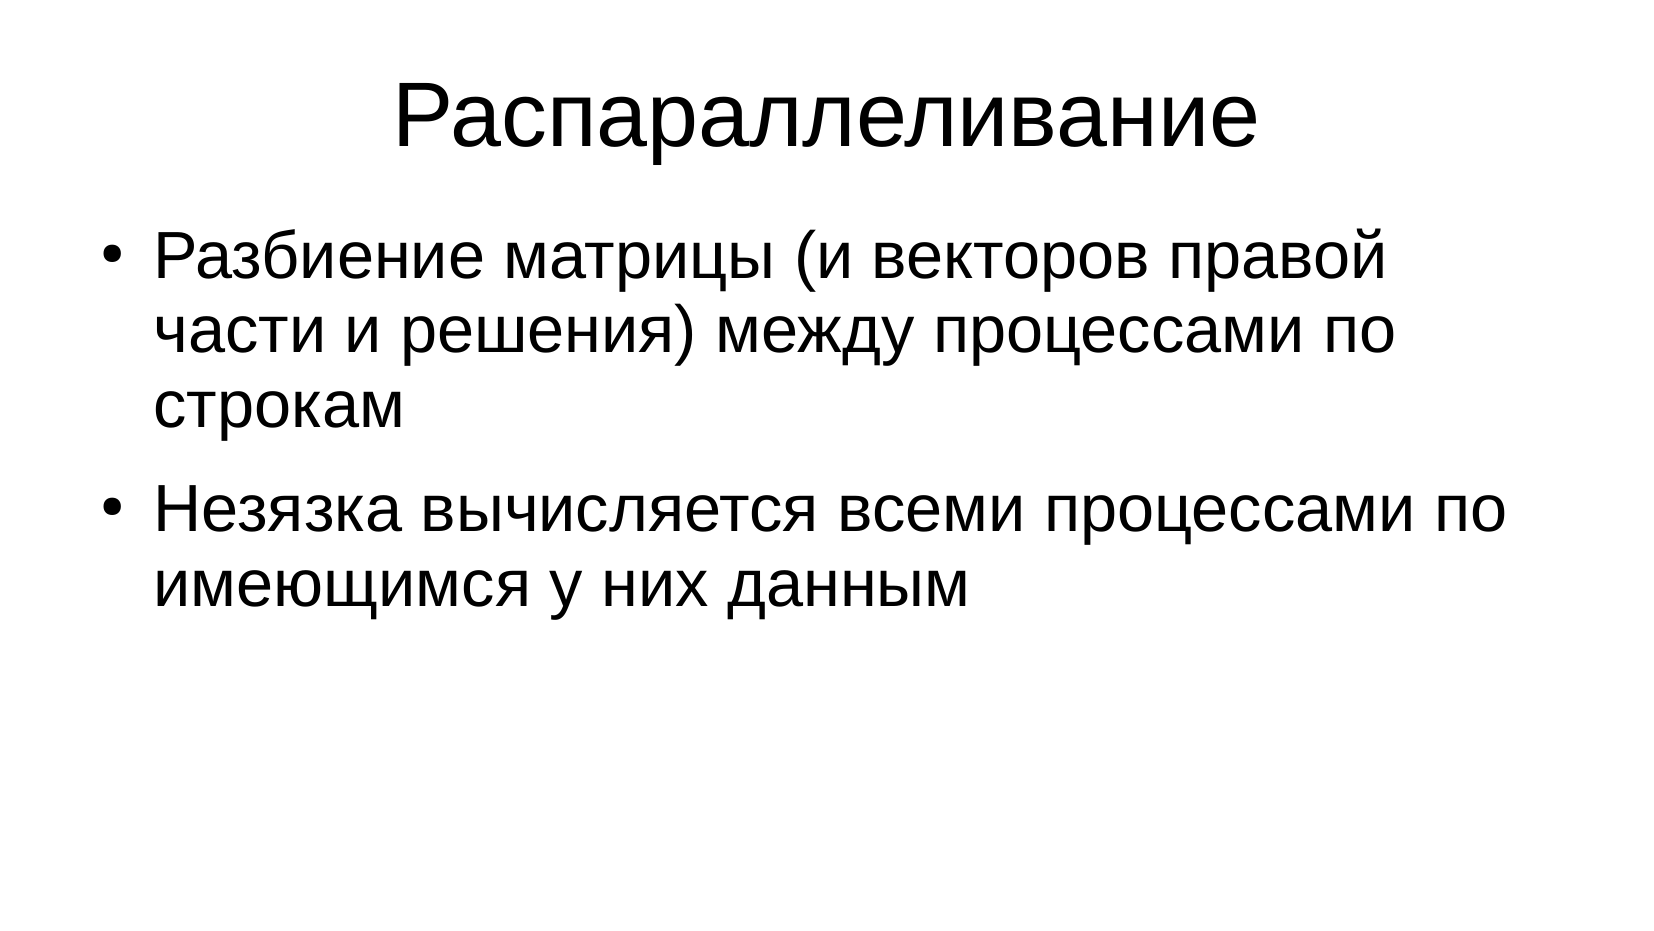

# Распараллеливание
Разбиение матрицы (и векторов правой части и решения) между процессами по строкам
Незязка вычисляется всеми процессами по имеющимся у них данным